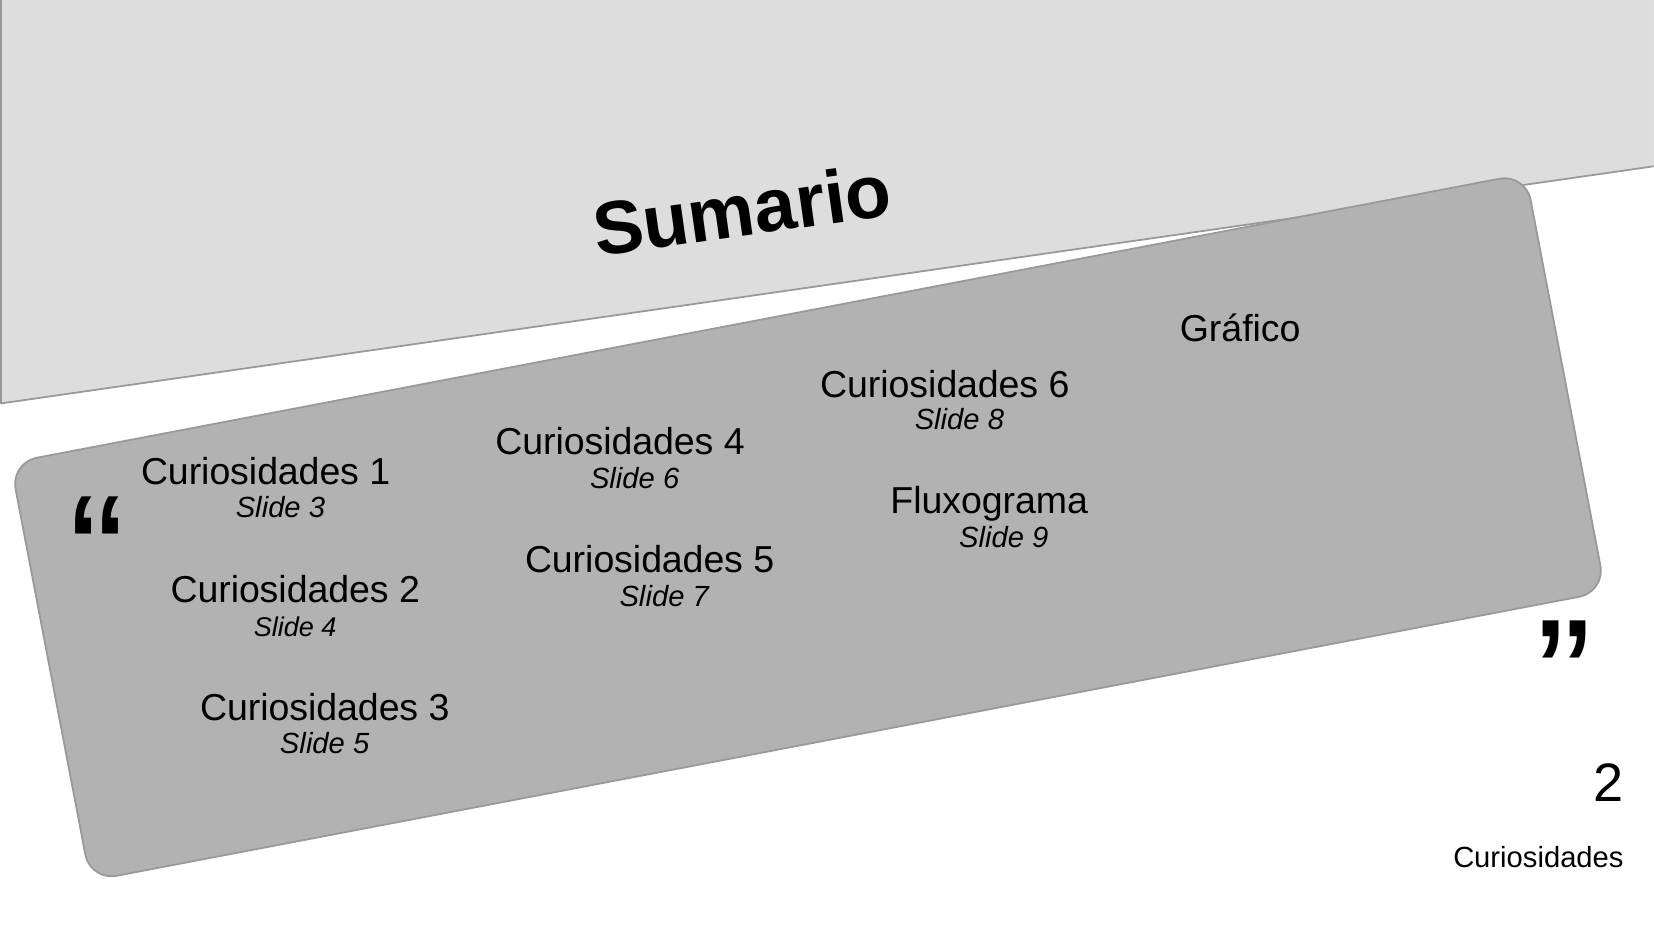

# Sumario
Gráfico
Curiosidades 6
Slide 8
Curiosidades 4
Curiosidades 1
Slide 6
Fluxograma
Slide 3
Slide 9
Curiosidades 5
Curiosidades 2
Slide 7
Slide 4
Curiosidades 3
Slide 5
2
Curiosidades